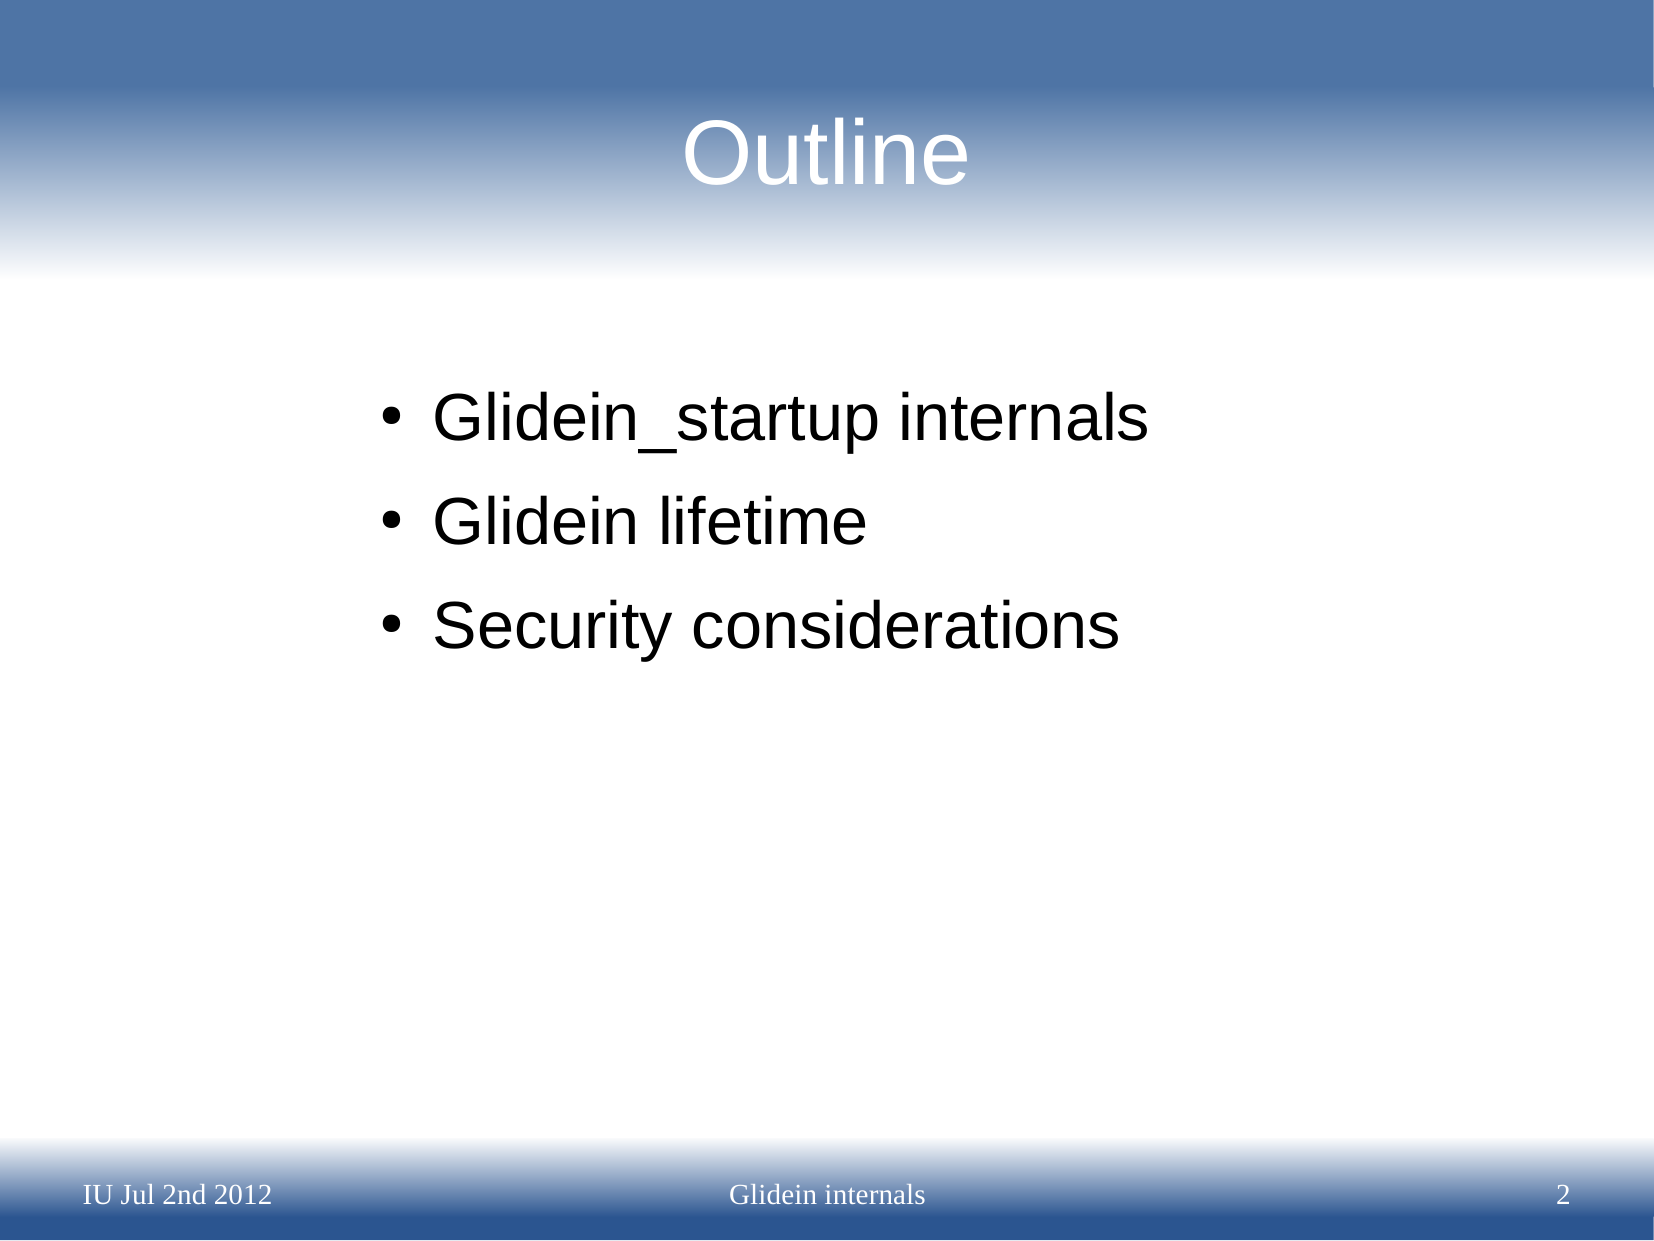

# Outline
Glidein_startup internals
Glidein lifetime
Security considerations
IU Jul 2nd 2012
Glidein internals
2